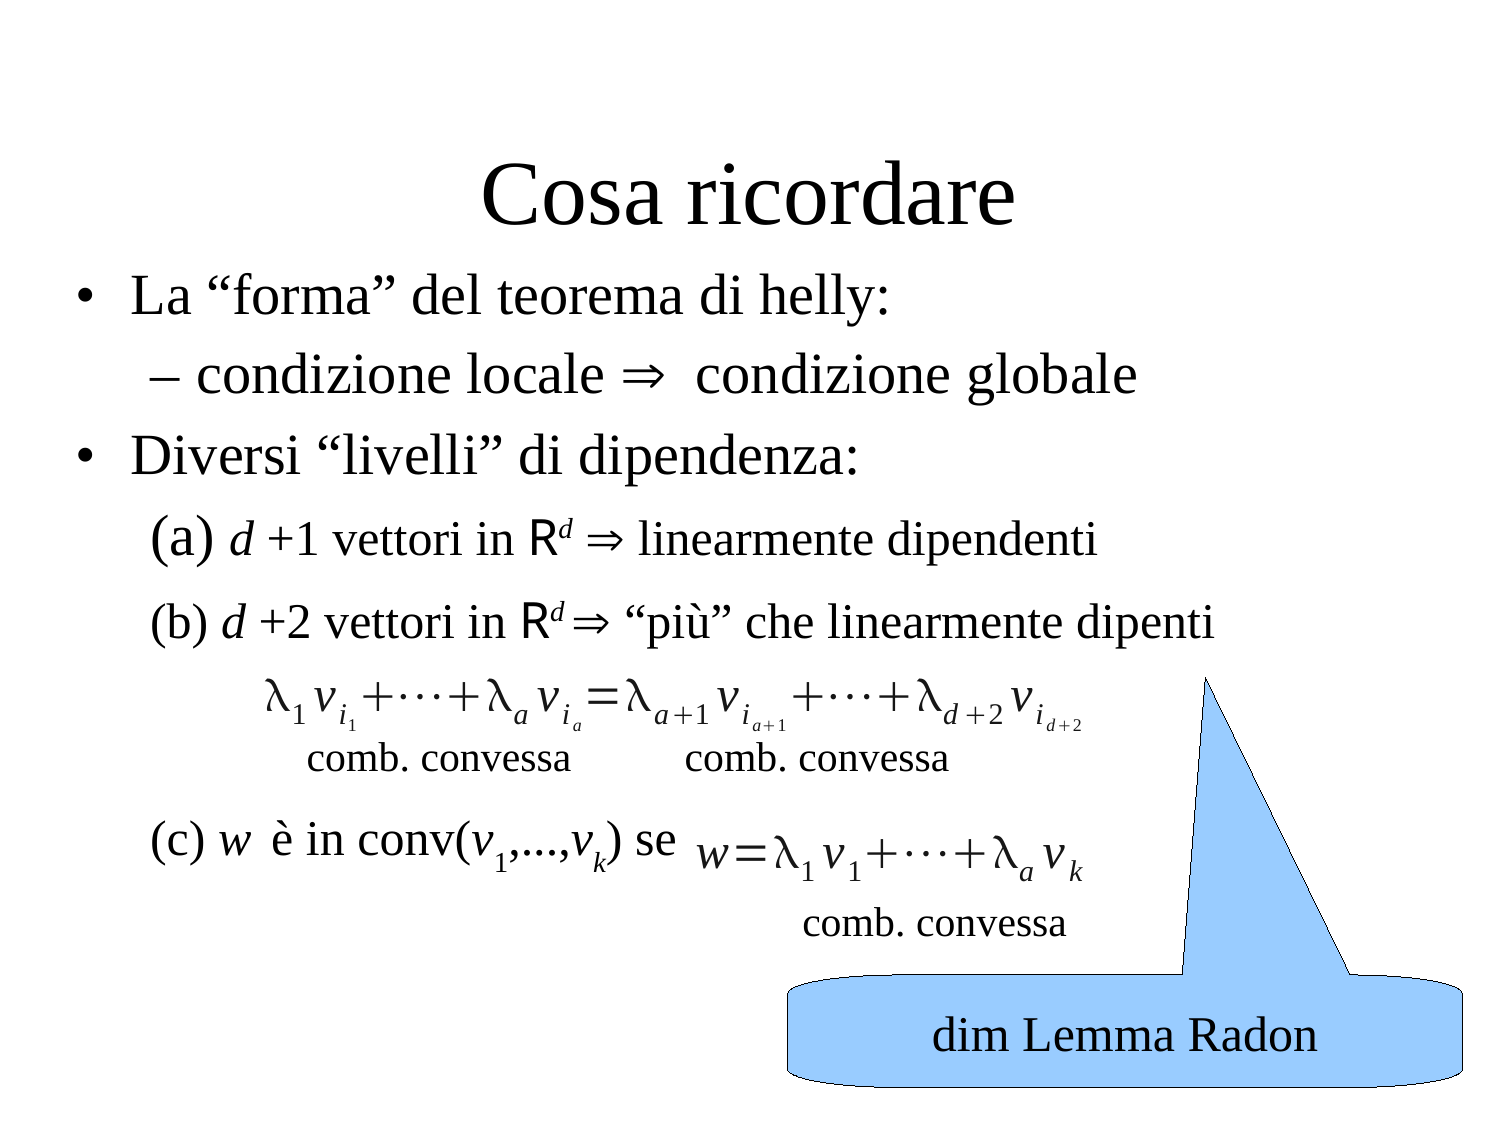

# Cosa ricordare
La “forma” del teorema di helly:
condizione locale ⇒ condizione globale
Diversi “livelli” di dipendenza:
 d +1 vettori in Rd ⇒ linearmente dipendenti
 d +2 vettori in Rd ⇒ “più” che linearmente dipenti
 w è in conv(v1,...,vk) se
comb. convessa
comb. convessa
comb. convessa
dim Lemma Radon